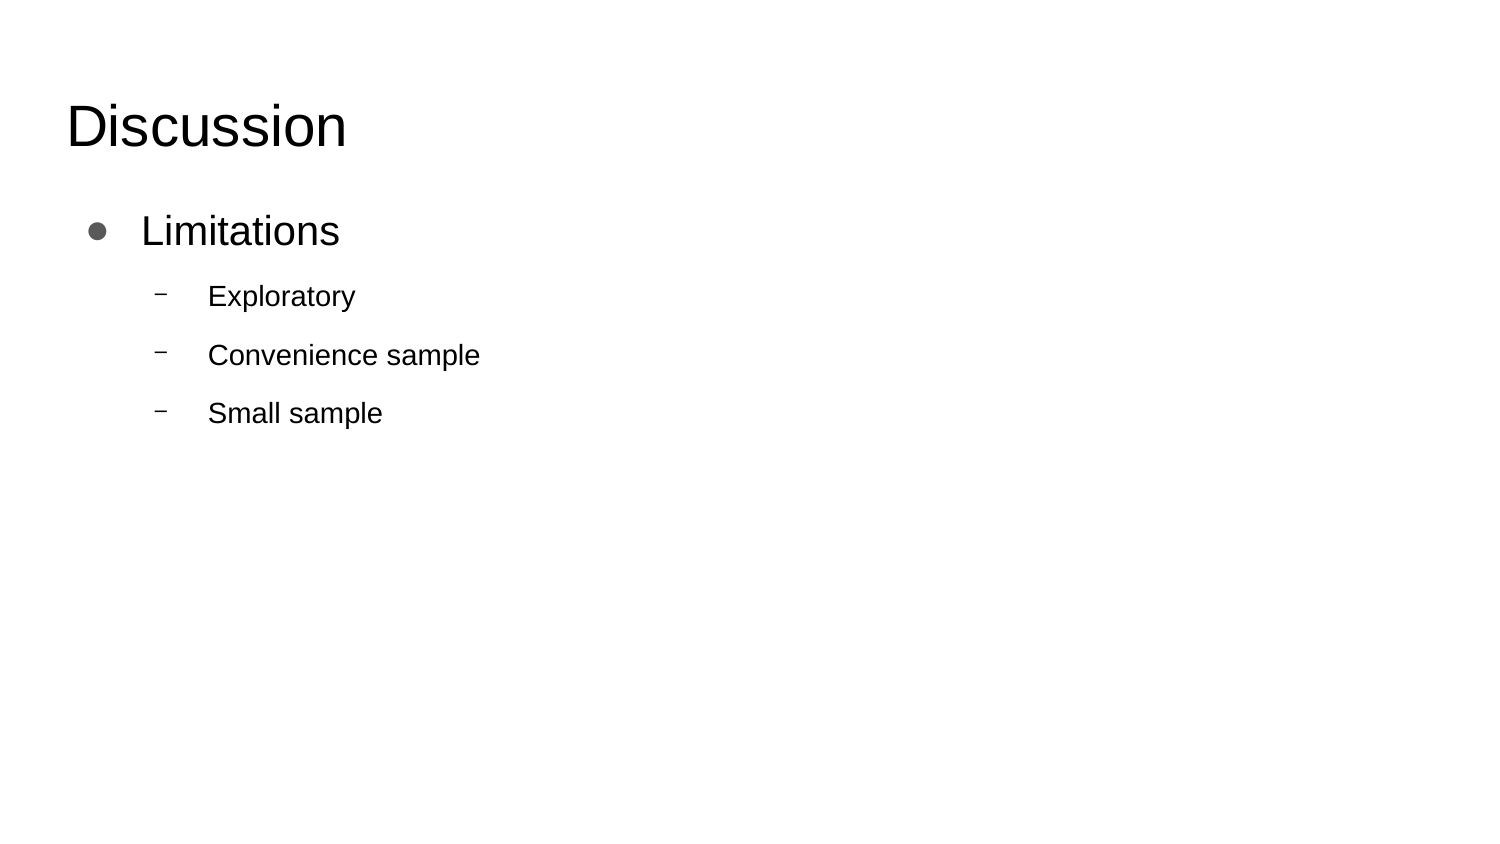

# Discussion
Limitations
Exploratory
Convenience sample
Small sample